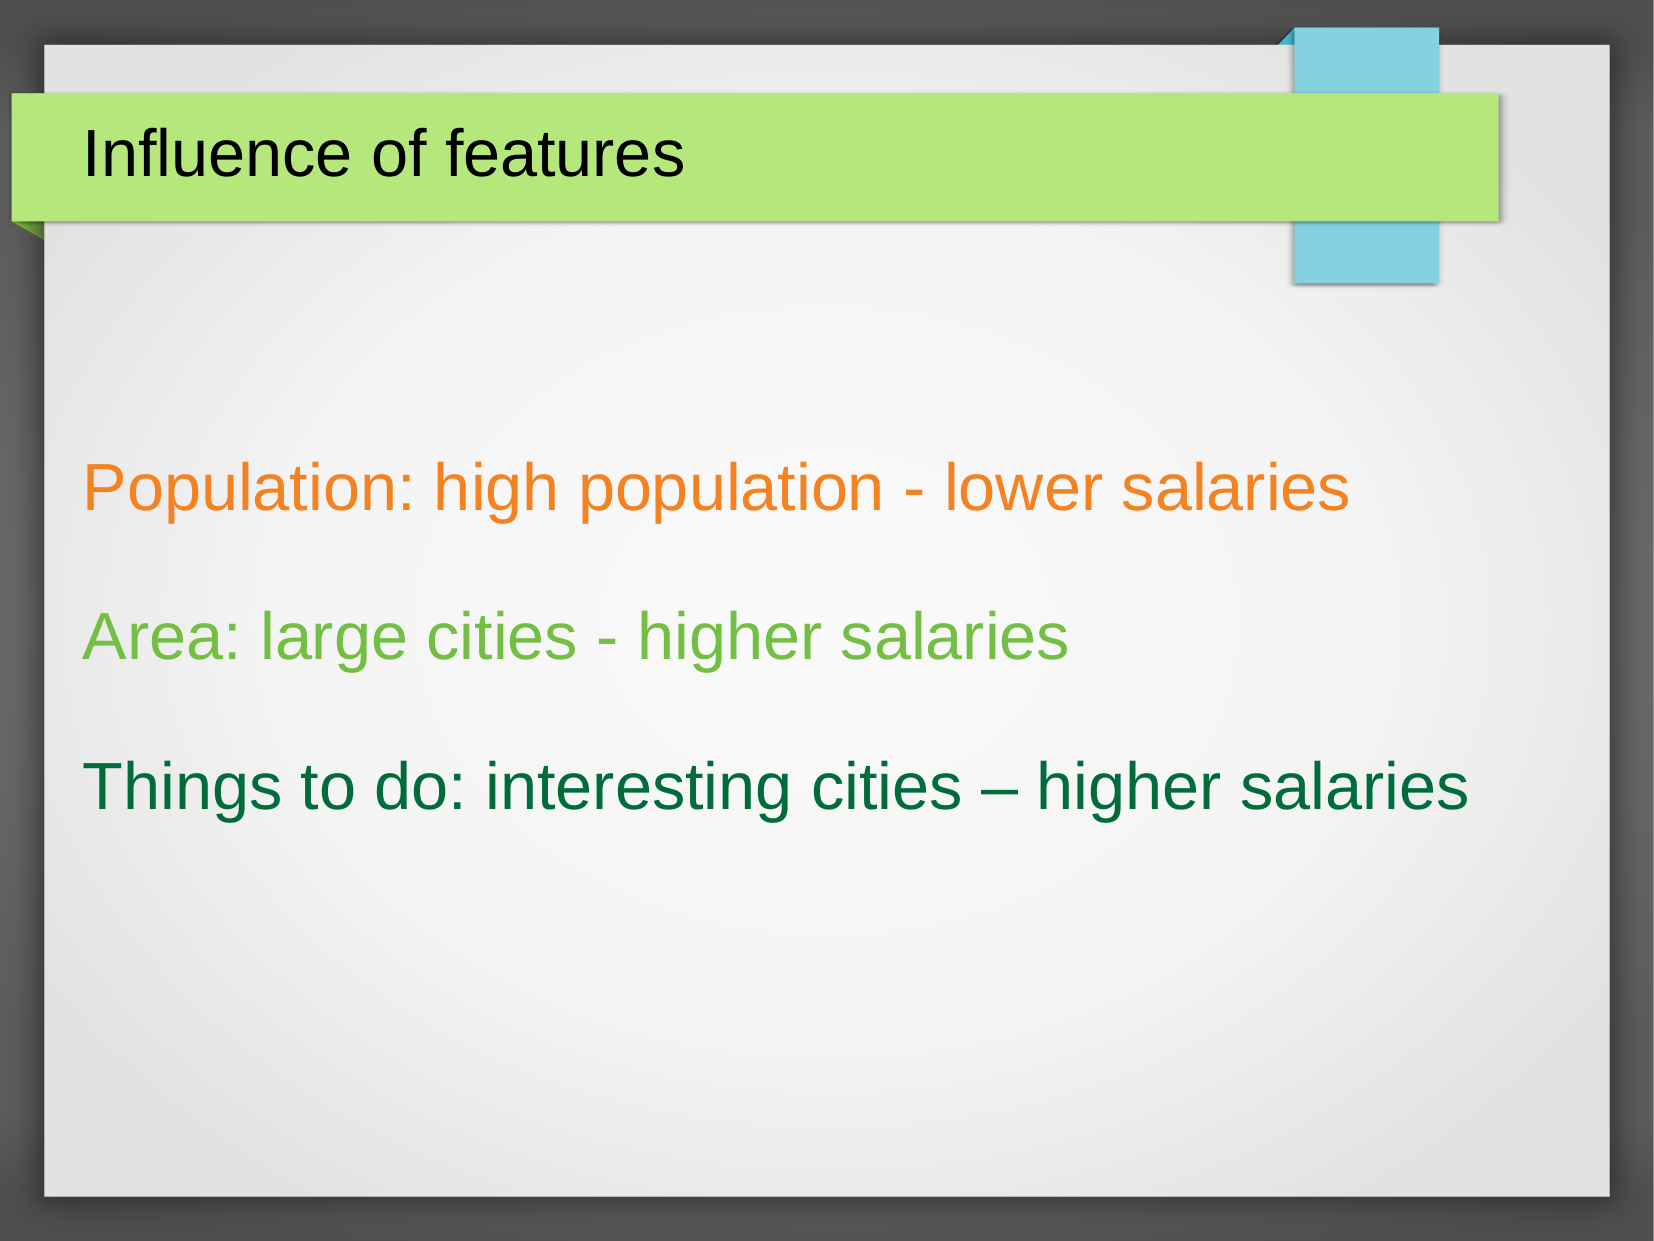

# Influence of features
Population: high population - lower salaries
Area: large cities - higher salaries
Things to do: interesting cities – higher salaries